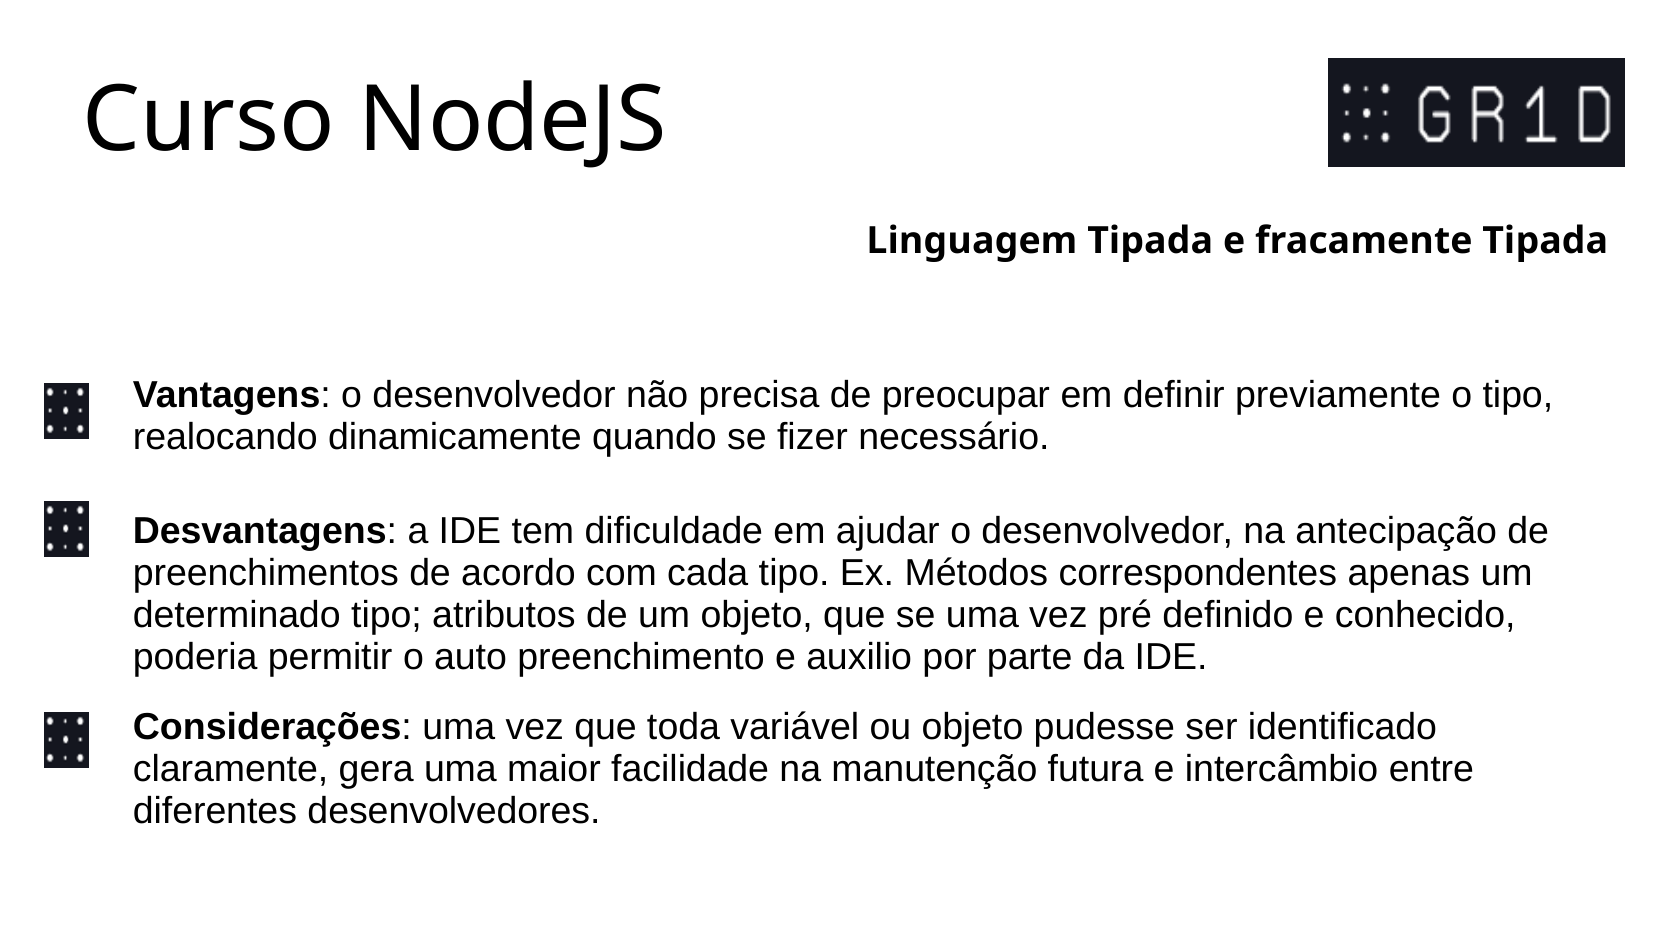

# Curso NodeJS
Linguagem Tipada e fracamente Tipada
Vantagens: o desenvolvedor não precisa de preocupar em definir previamente o tipo, realocando dinamicamente quando se fizer necessário.
Desvantagens: a IDE tem dificuldade em ajudar o desenvolvedor, na antecipação de preenchimentos de acordo com cada tipo. Ex. Métodos correspondentes apenas um determinado tipo; atributos de um objeto, que se uma vez pré definido e conhecido, poderia permitir o auto preenchimento e auxilio por parte da IDE.
Considerações: uma vez que toda variável ou objeto pudesse ser identificado claramente, gera uma maior facilidade na manutenção futura e intercâmbio entre diferentes desenvolvedores.